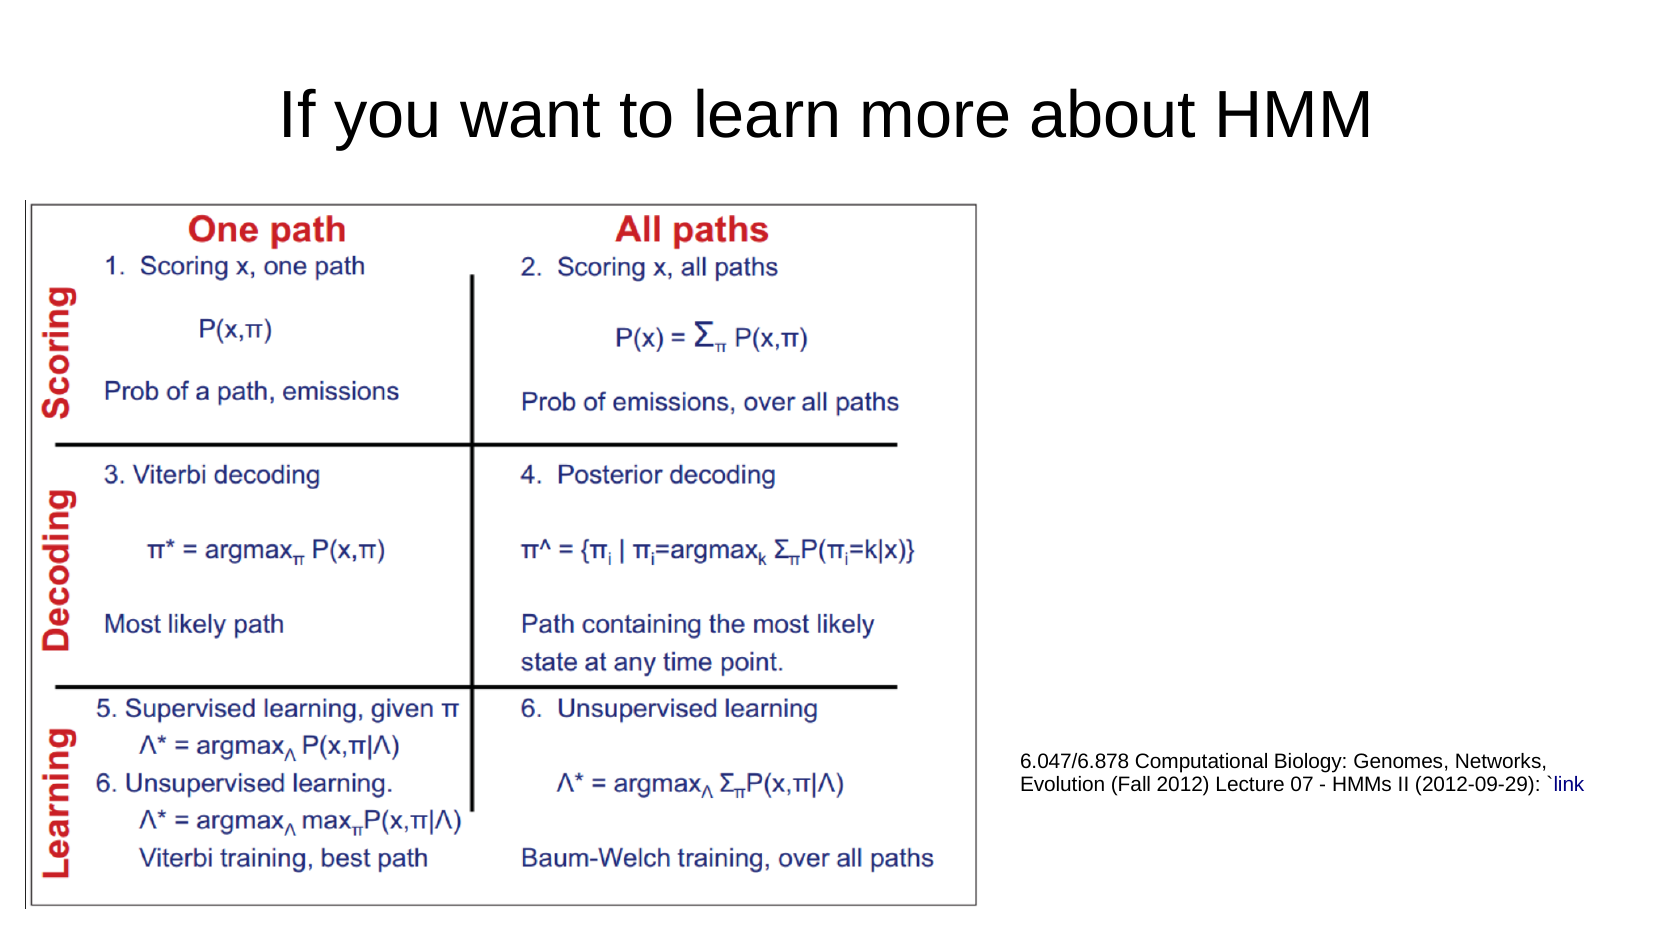

# If you want to learn more about HMM
6.047/6.878 Computational Biology: Genomes, Networks, Evolution (Fall 2012) Lecture 07 - HMMs II (2012-09-29): `link